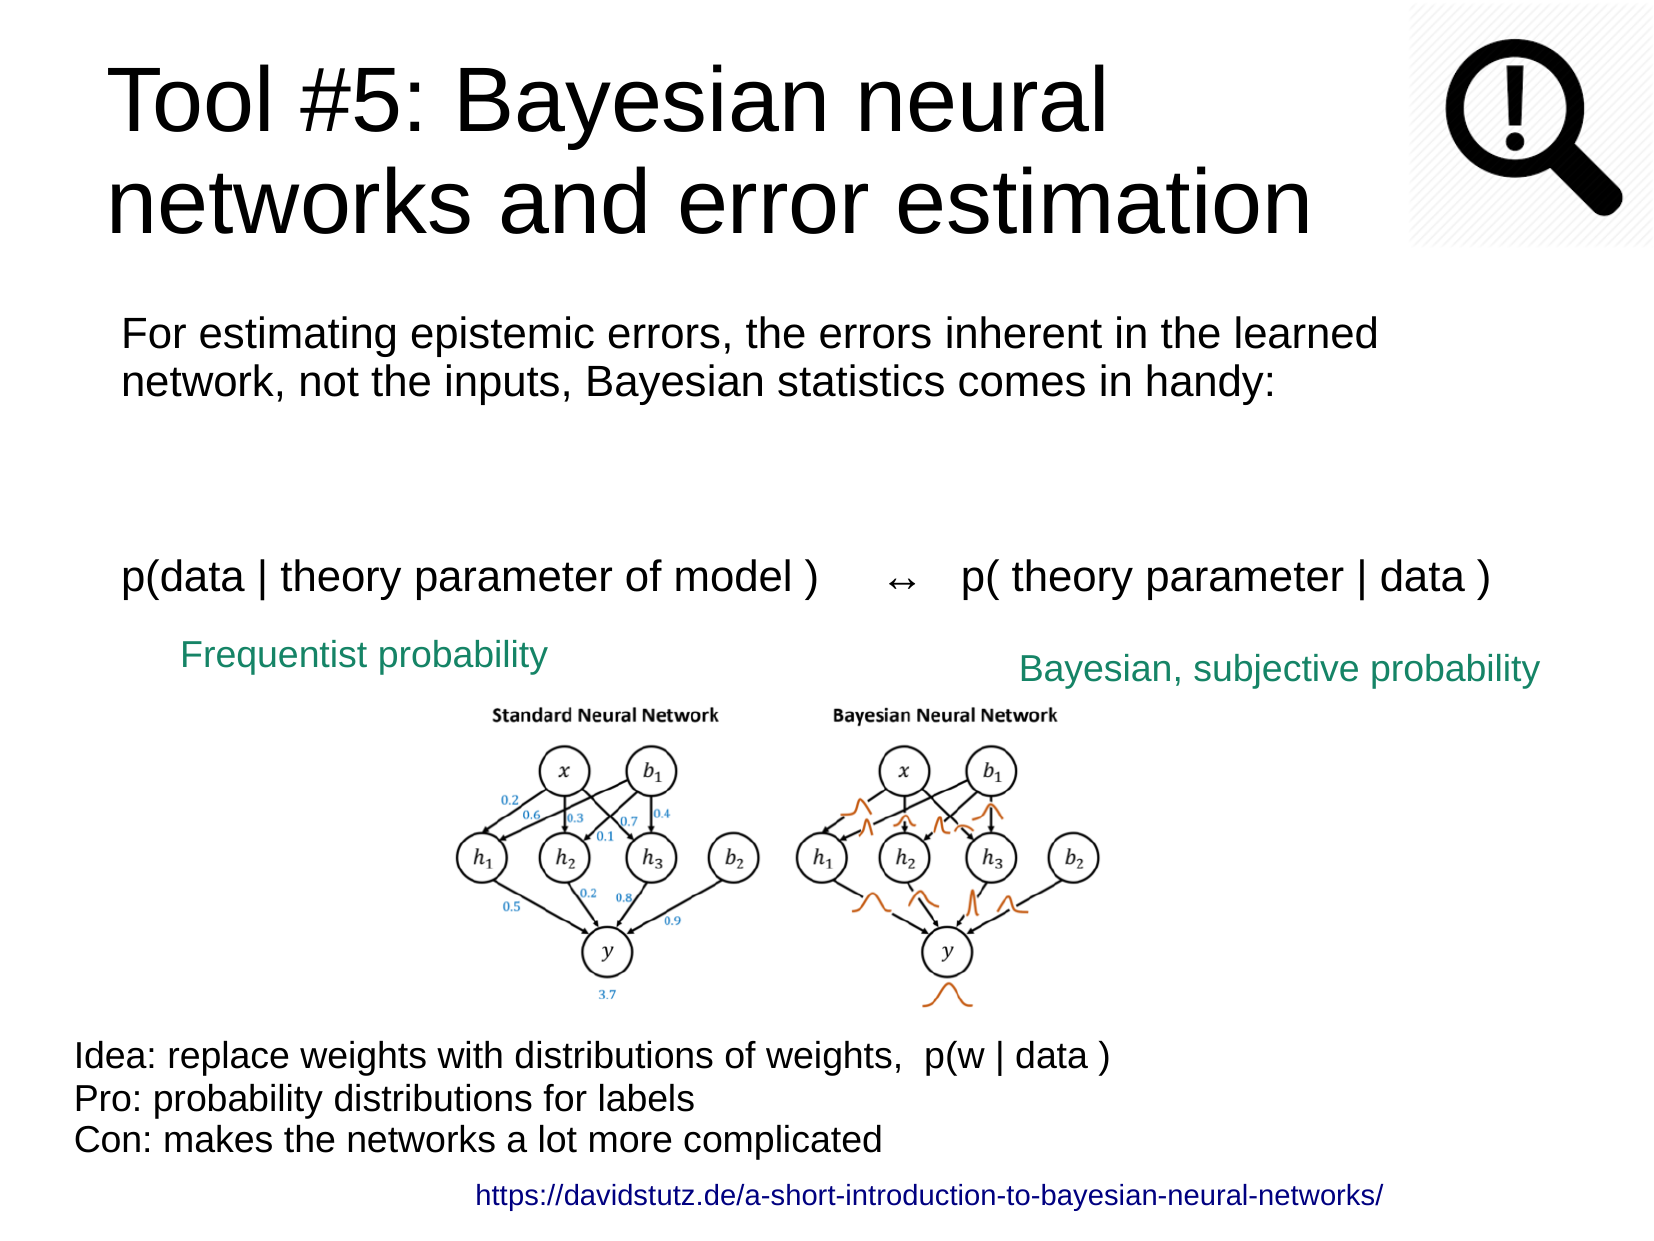

# Tool #5: Bayesian neural networks and error estimation
For estimating epistemic errors, the errors inherent in the learned network, not the inputs, Bayesian statistics comes in handy:
p(data | theory parameter of model ) ↔ p( theory parameter | data )
Frequentist probability
Bayesian, subjective probability
Idea: replace weights with distributions of weights, p(w | data )
Pro: probability distributions for labels
Con: makes the networks a lot more complicated
https://davidstutz.de/a-short-introduction-to-bayesian-neural-networks/